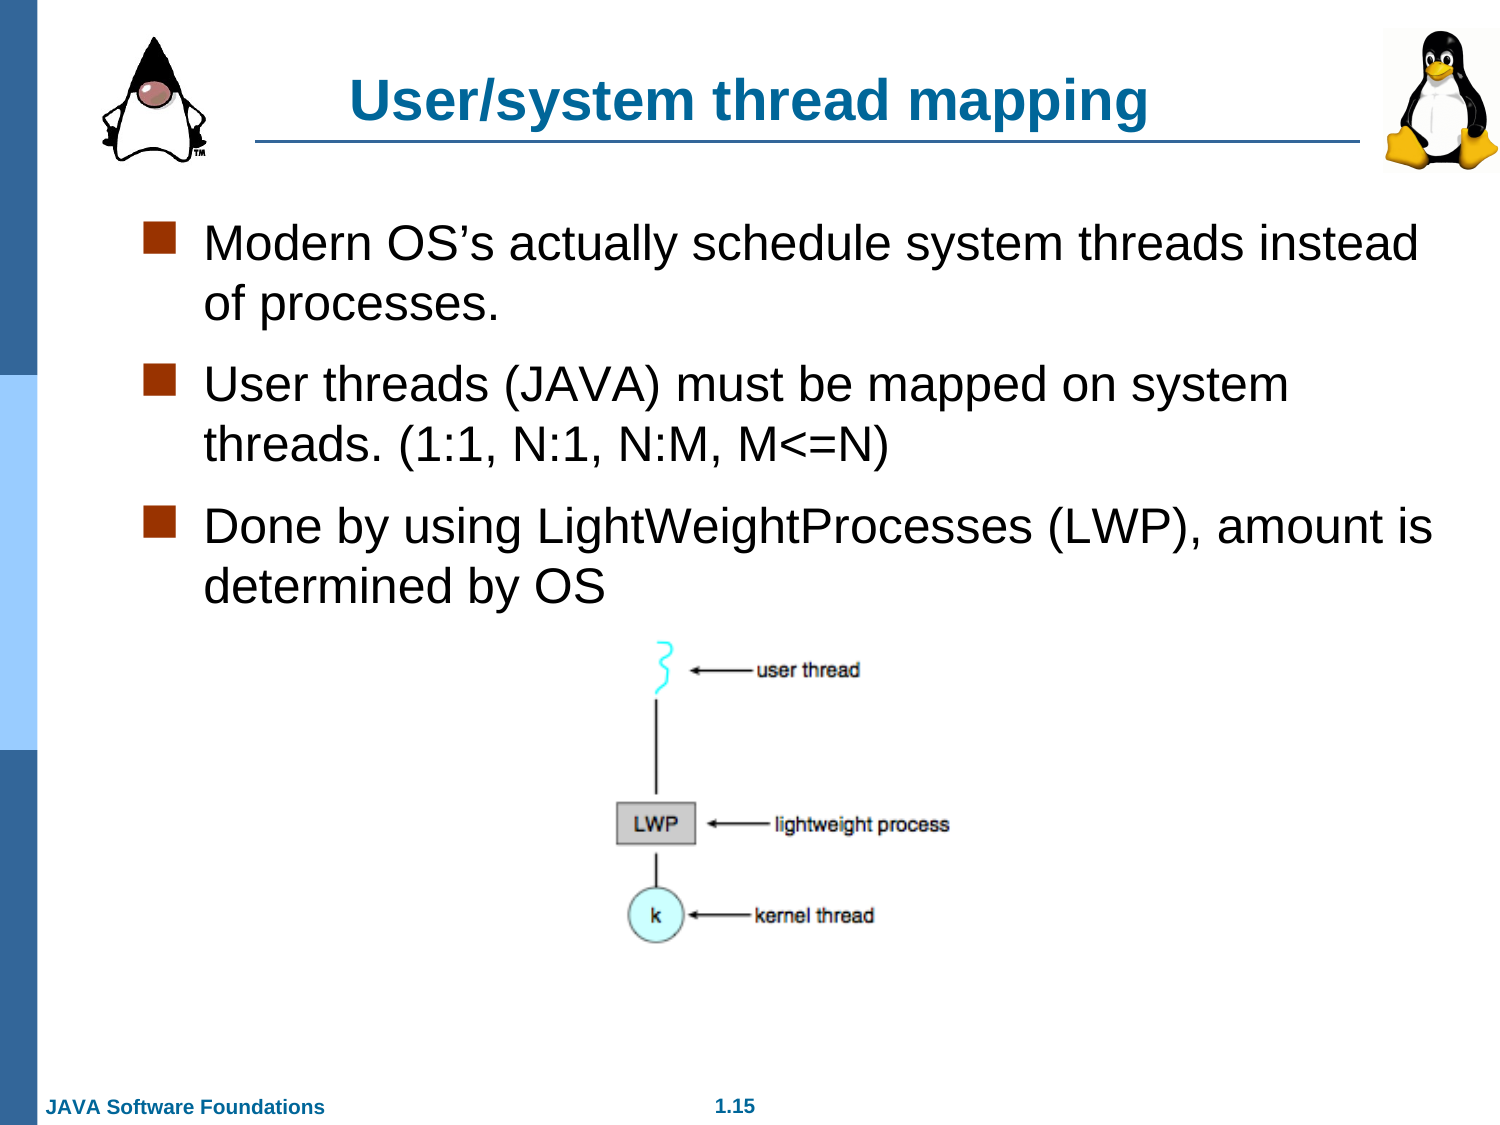

# User/system thread mapping
Modern OS’s actually schedule system threads instead of processes.
User threads (JAVA) must be mapped on system threads. (1:1, N:1, N:M, M<=N)
Done by using LightWeightProcesses (LWP), amount is determined by OS